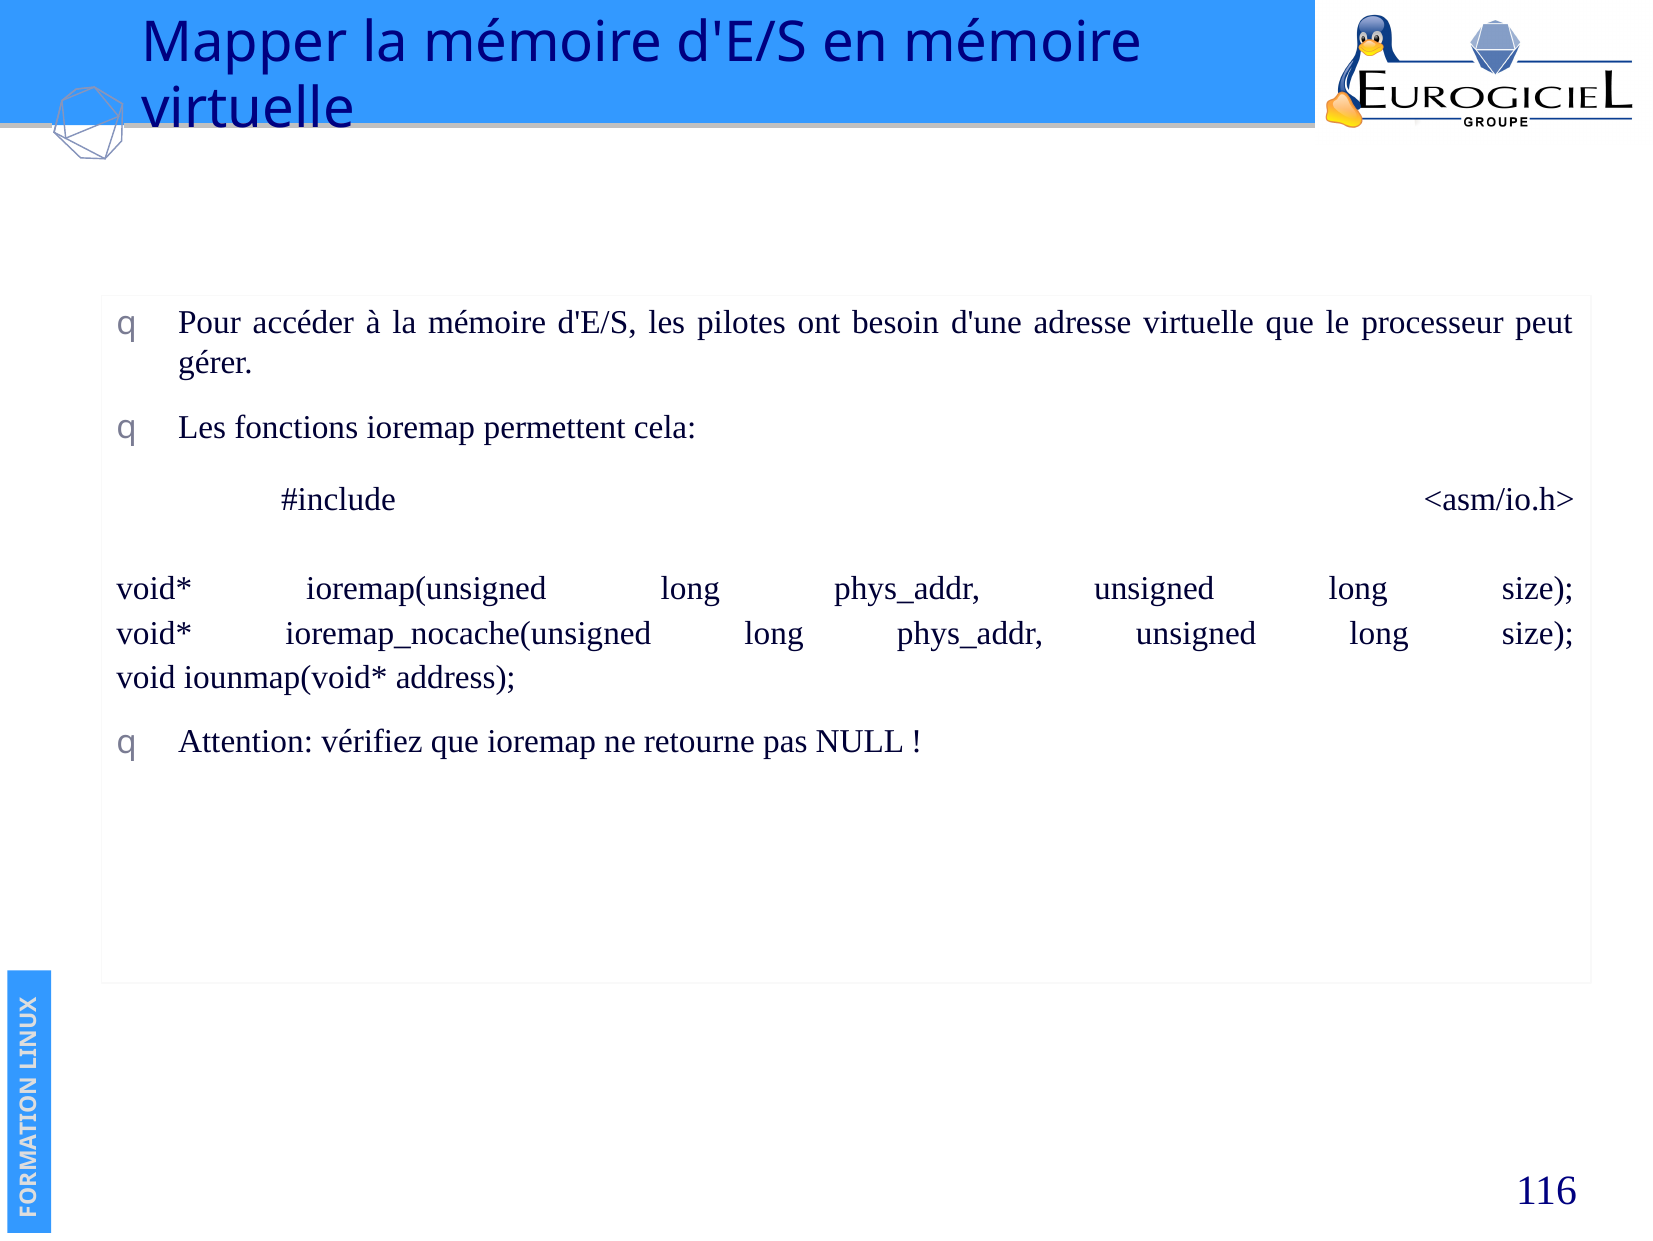

# Mapper la mémoire d'E/S en mémoire virtuelle
Pour accéder à la mémoire d'E/S, les pilotes ont besoin d'une adresse virtuelle que le processeur peut gérer.
Les fonctions ioremap permettent cela:
	#include <asm/io.h>
void* ioremap(unsigned long phys_addr, unsigned long size);
void* ioremap_nocache(unsigned long phys_addr, unsigned long size);
void iounmap(void* address);
Attention: vérifiez que ioremap ne retourne pas NULL !